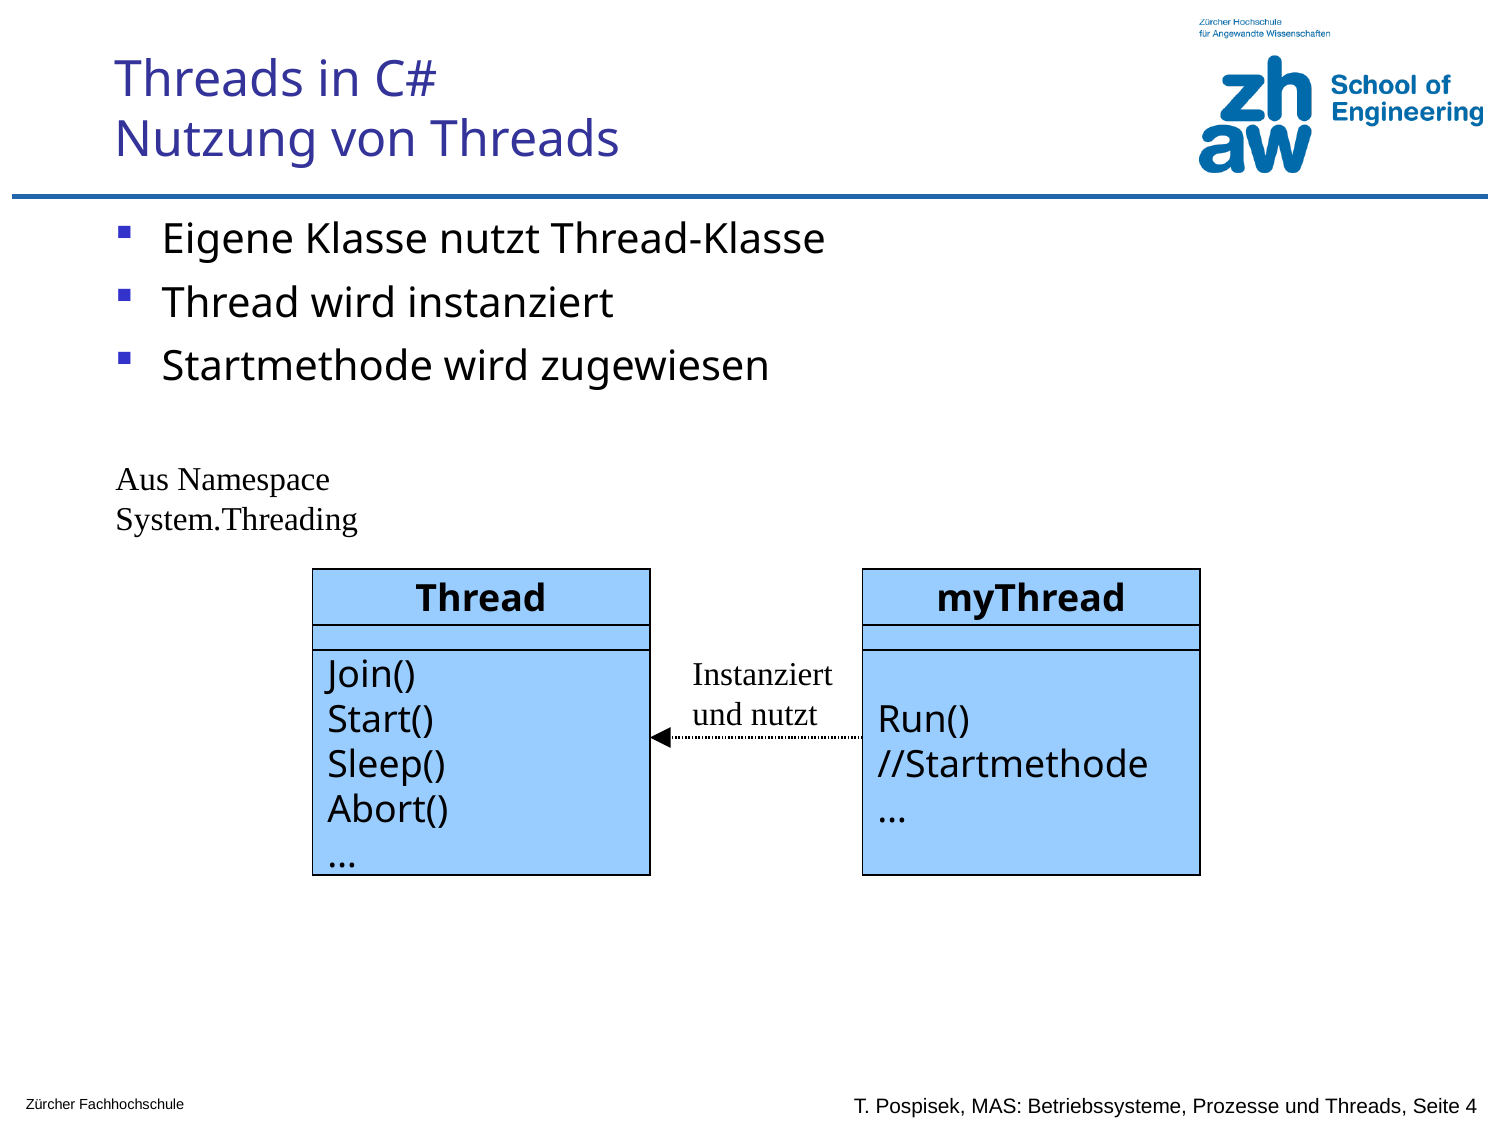

# Threads in C# Nutzung von Threads
Eigene Klasse nutzt Thread-Klasse
Thread wird instanziert
Startmethode wird zugewiesen
Aus Namespace
System.Threading
Thread
myThread
Instanziert
und nutzt
Join()
Start()
Sleep()
Abort()
…
Run()
//Startmethode
…